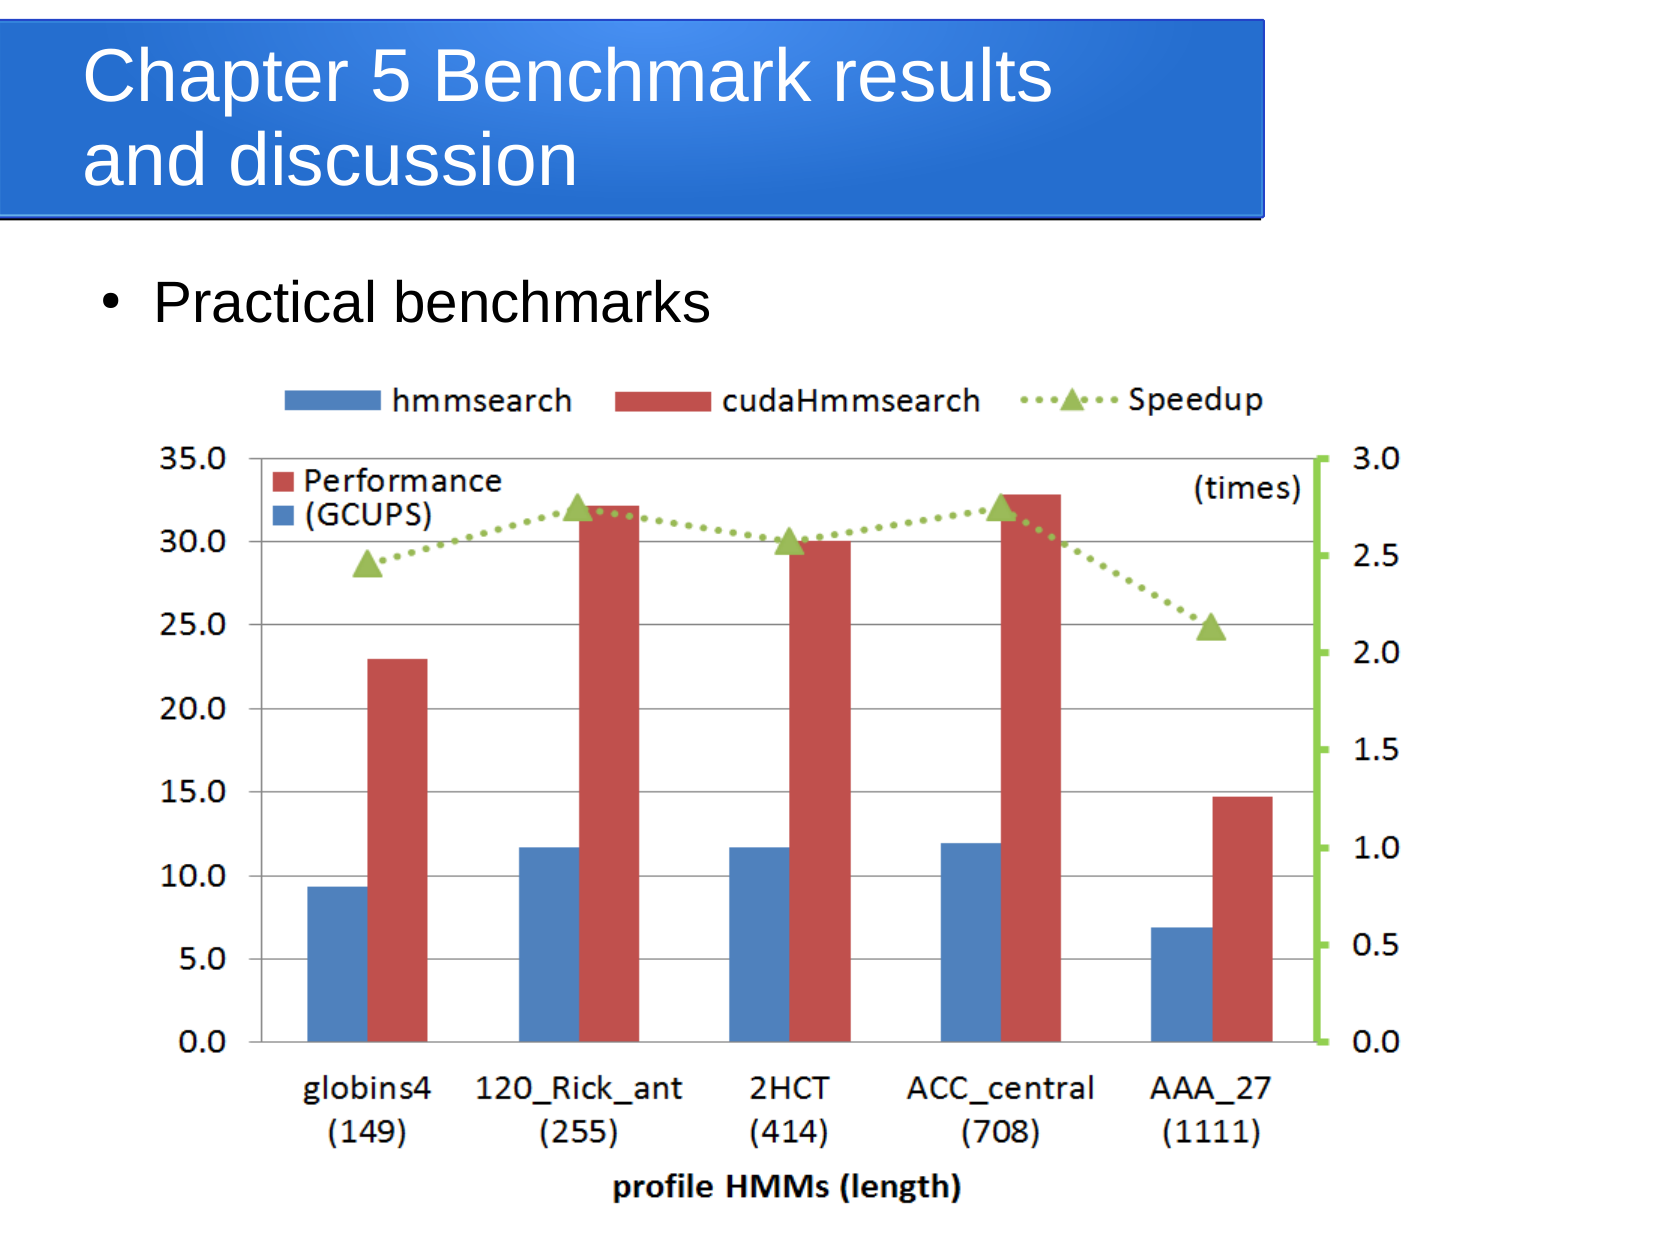

# Chapter 5 Benchmark results and discussion
Practical benchmarks